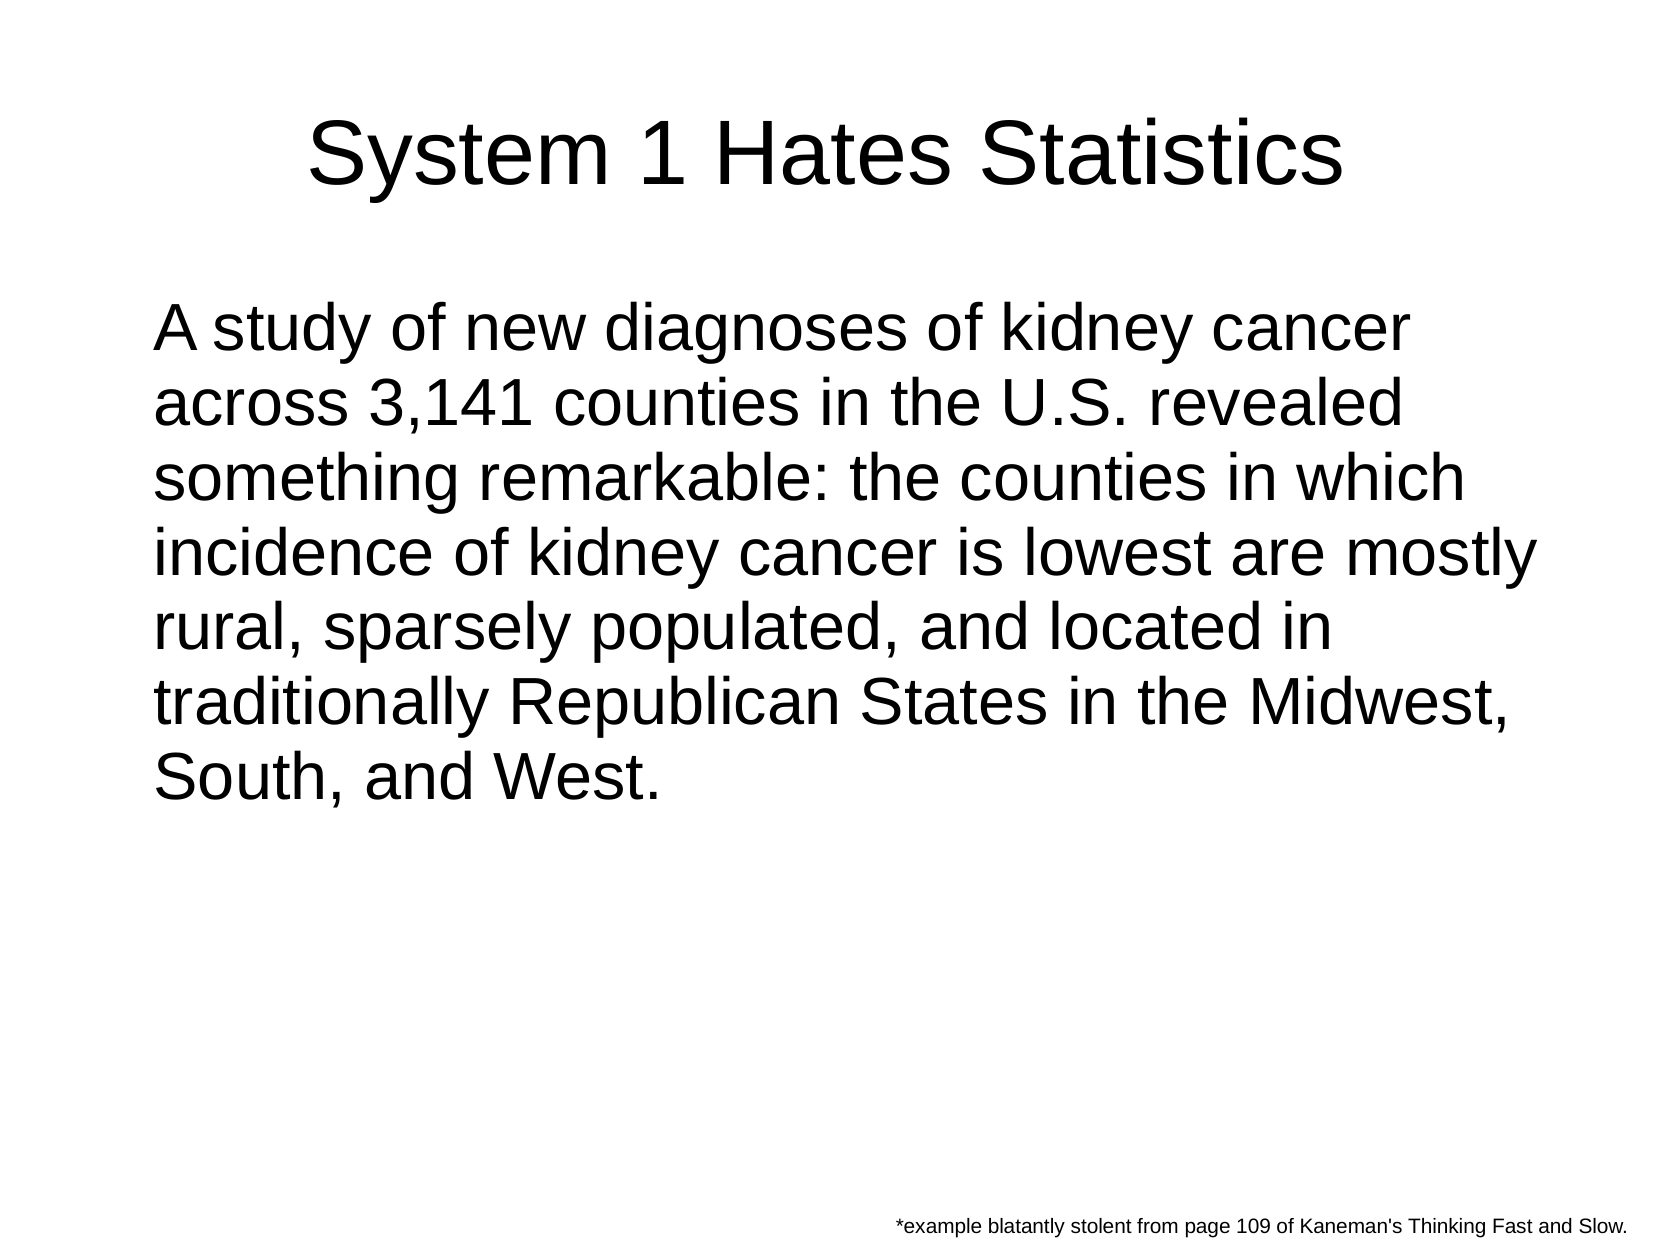

# System 1 Hates Statistics
A study of new diagnoses of kidney cancer across 3,141 counties in the U.S. revealed something remarkable: the counties in which incidence of kidney cancer is lowest are mostly rural, sparsely populated, and located in traditionally Republican States in the Midwest, South, and West.
*example blatantly stolent from page 109 of Kaneman's Thinking Fast and Slow.